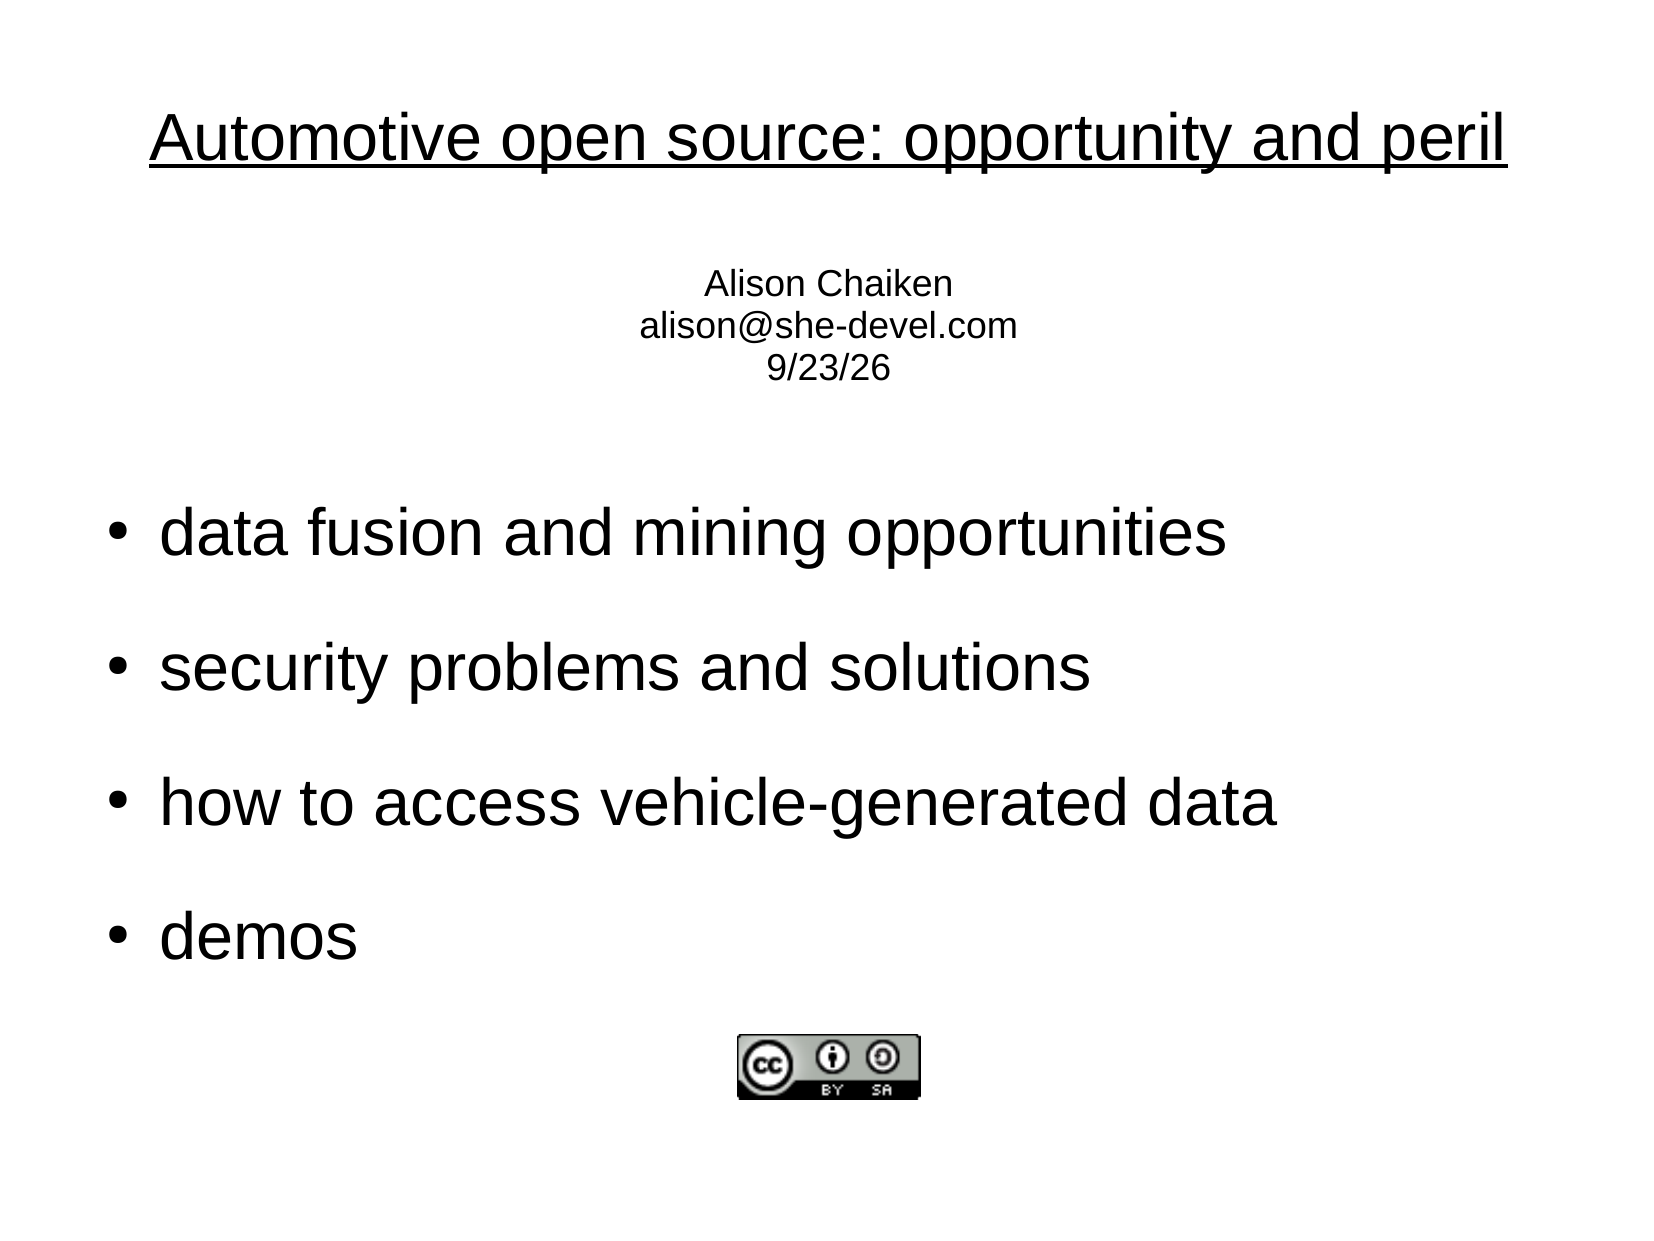

# Automotive open source: opportunity and peril
Alison Chaiken
alison@she-devel.com
data fusion and mining opportunities
security problems and solutions
how to access vehicle-generated data
demos